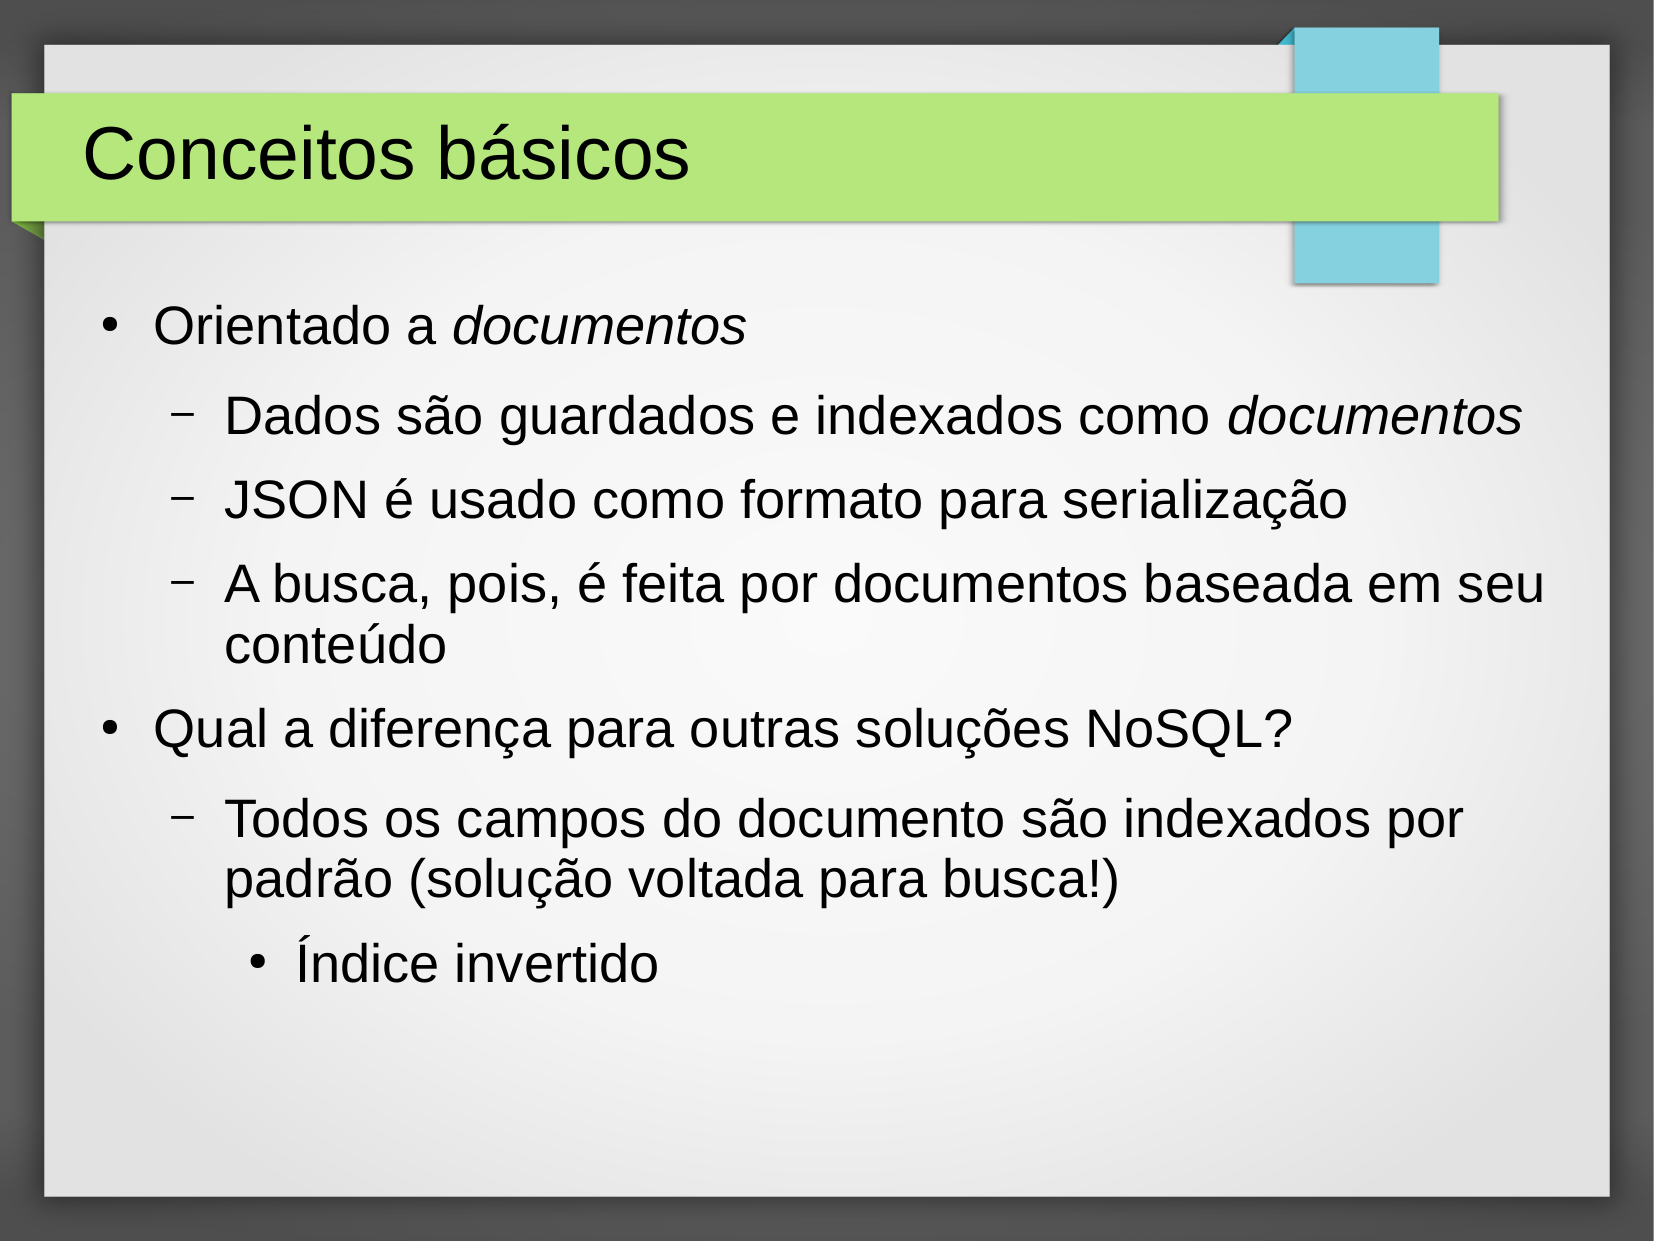

# Conceitos básicos
Orientado a documentos
Dados são guardados e indexados como documentos
JSON é usado como formato para serialização
A busca, pois, é feita por documentos baseada em seu conteúdo
Qual a diferença para outras soluções NoSQL?
Todos os campos do documento são indexados por padrão (solução voltada para busca!)
Índice invertido